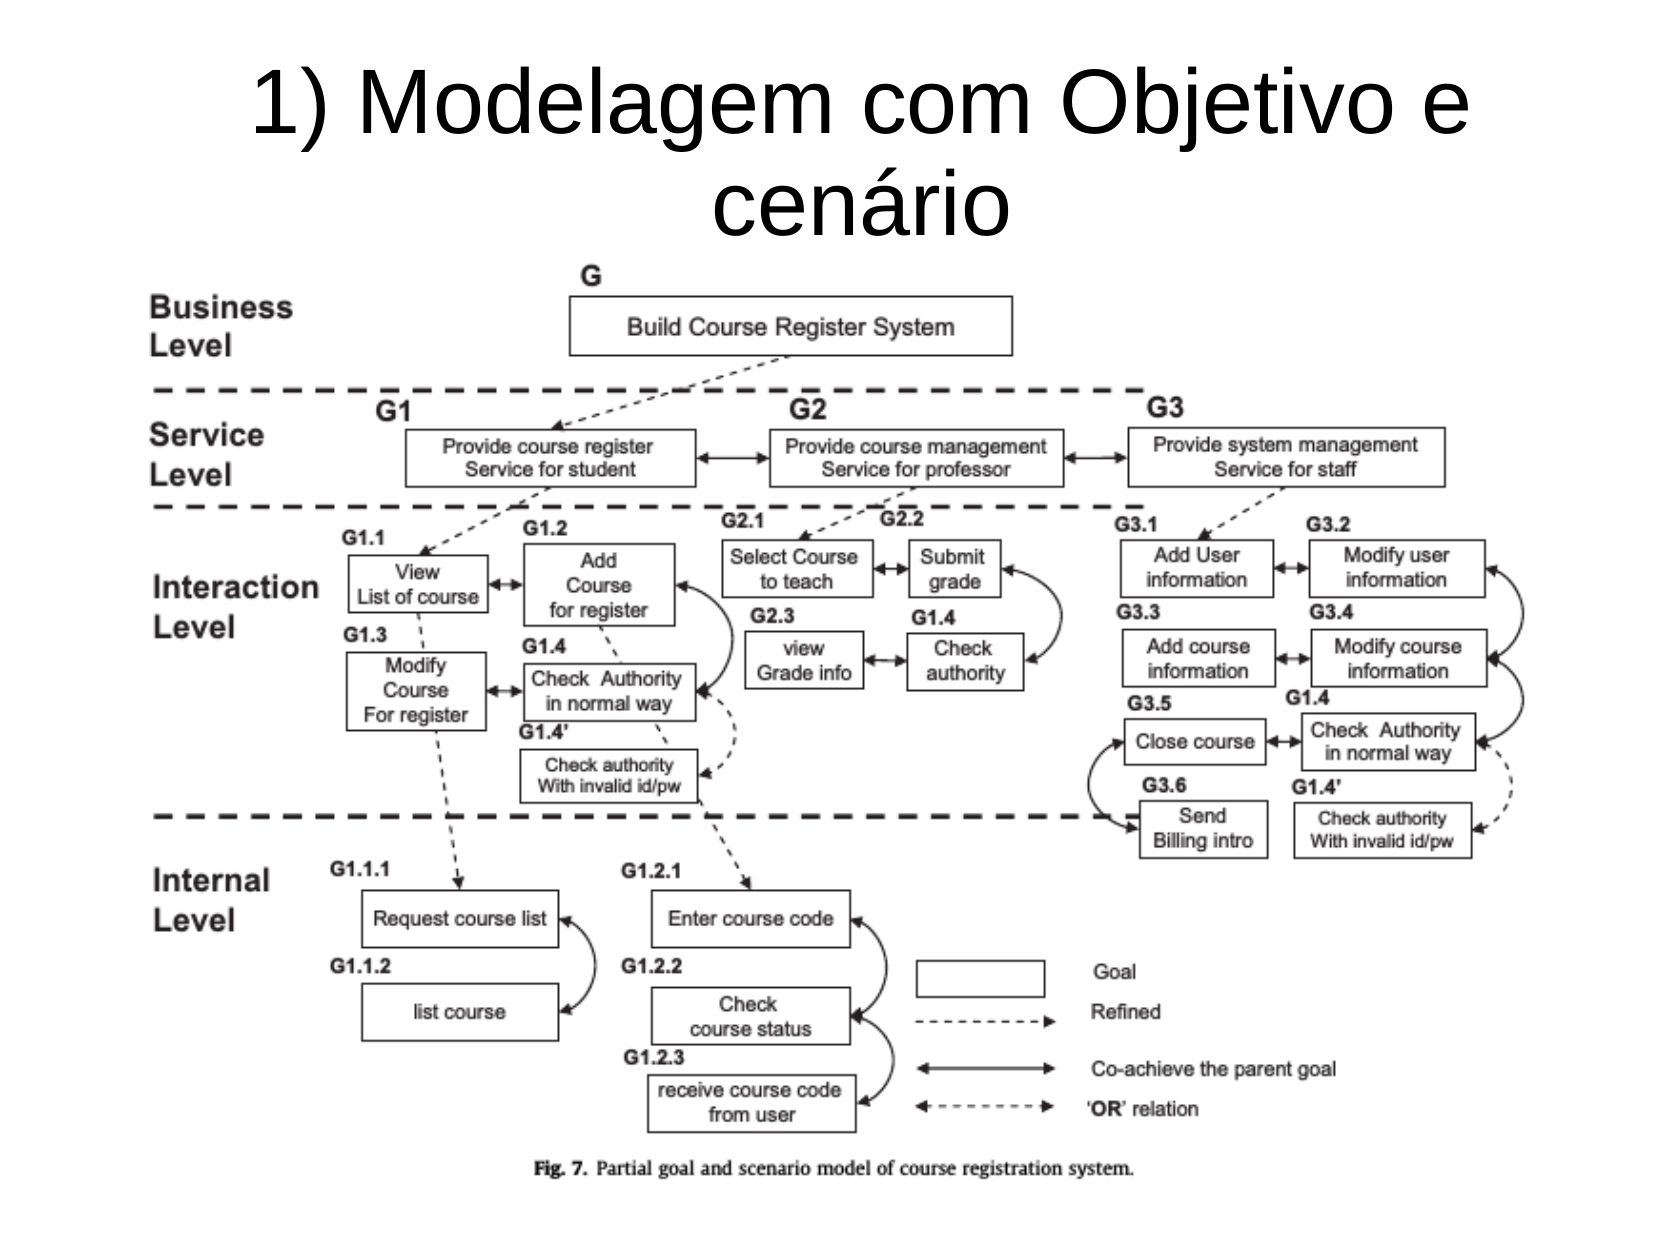

# 1) Modelagem com Objetivo e cenário